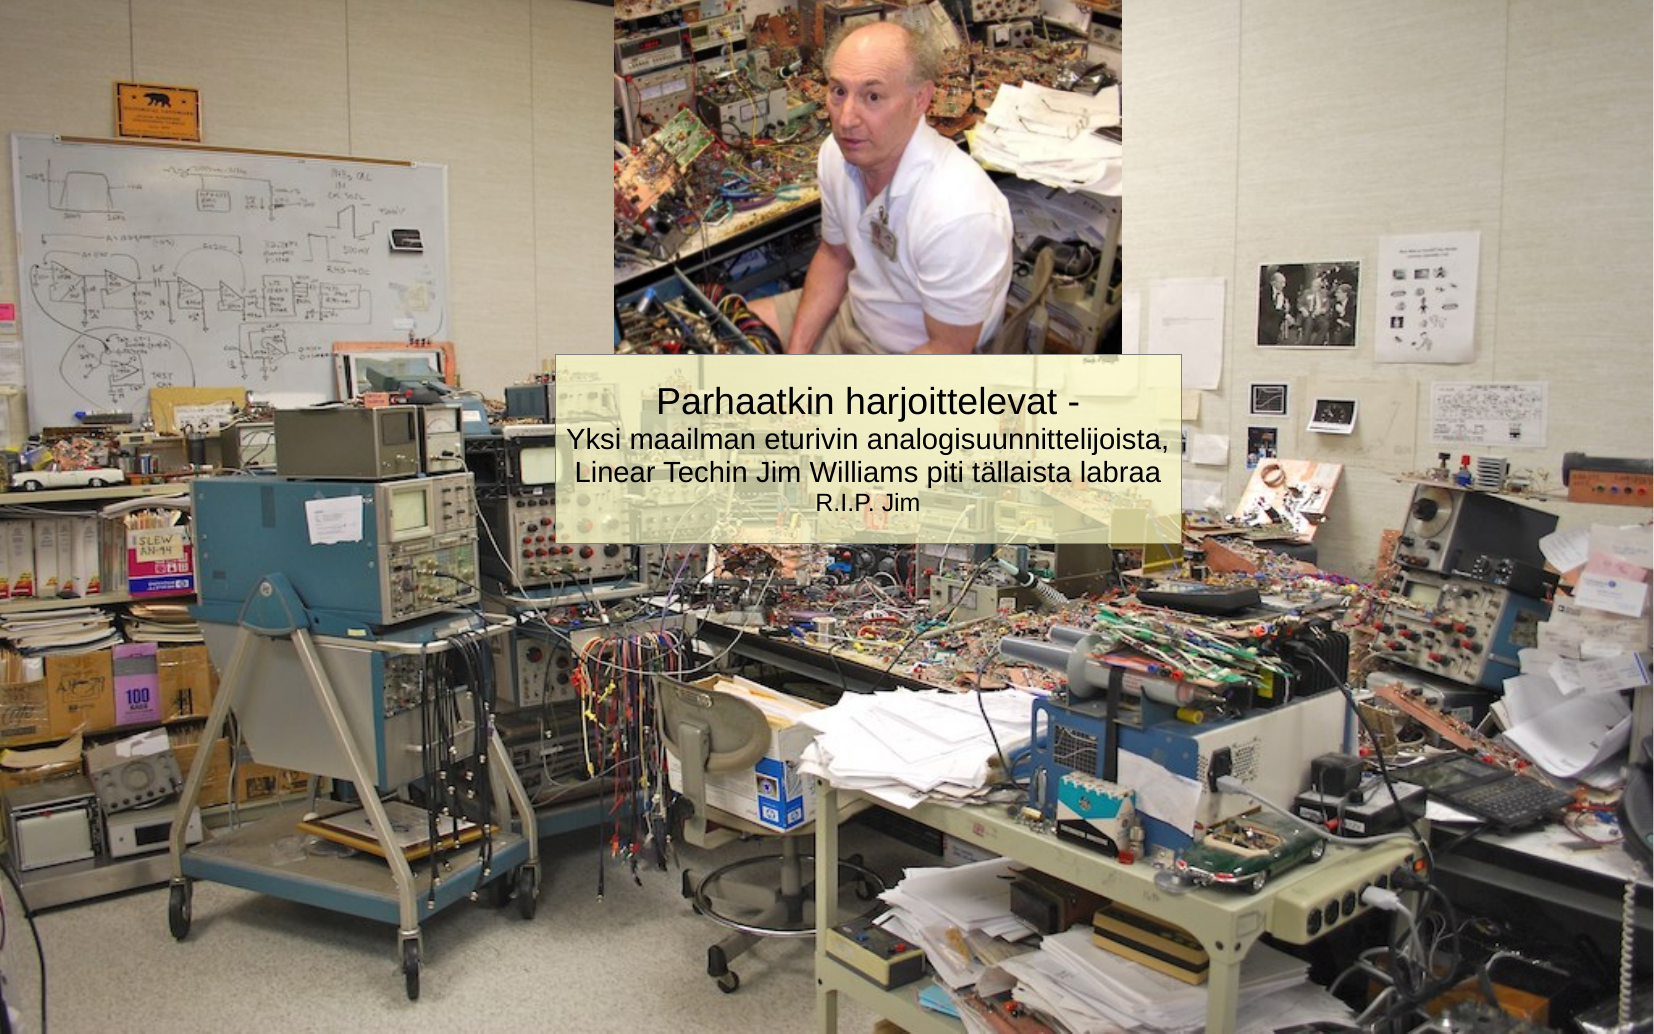

#
Parhaatkin harjoittelevat -
Yksi maailman eturivin analogisuunnittelijoista,
Linear Techin Jim Williams piti tällaista labraa
R.I.P. Jim